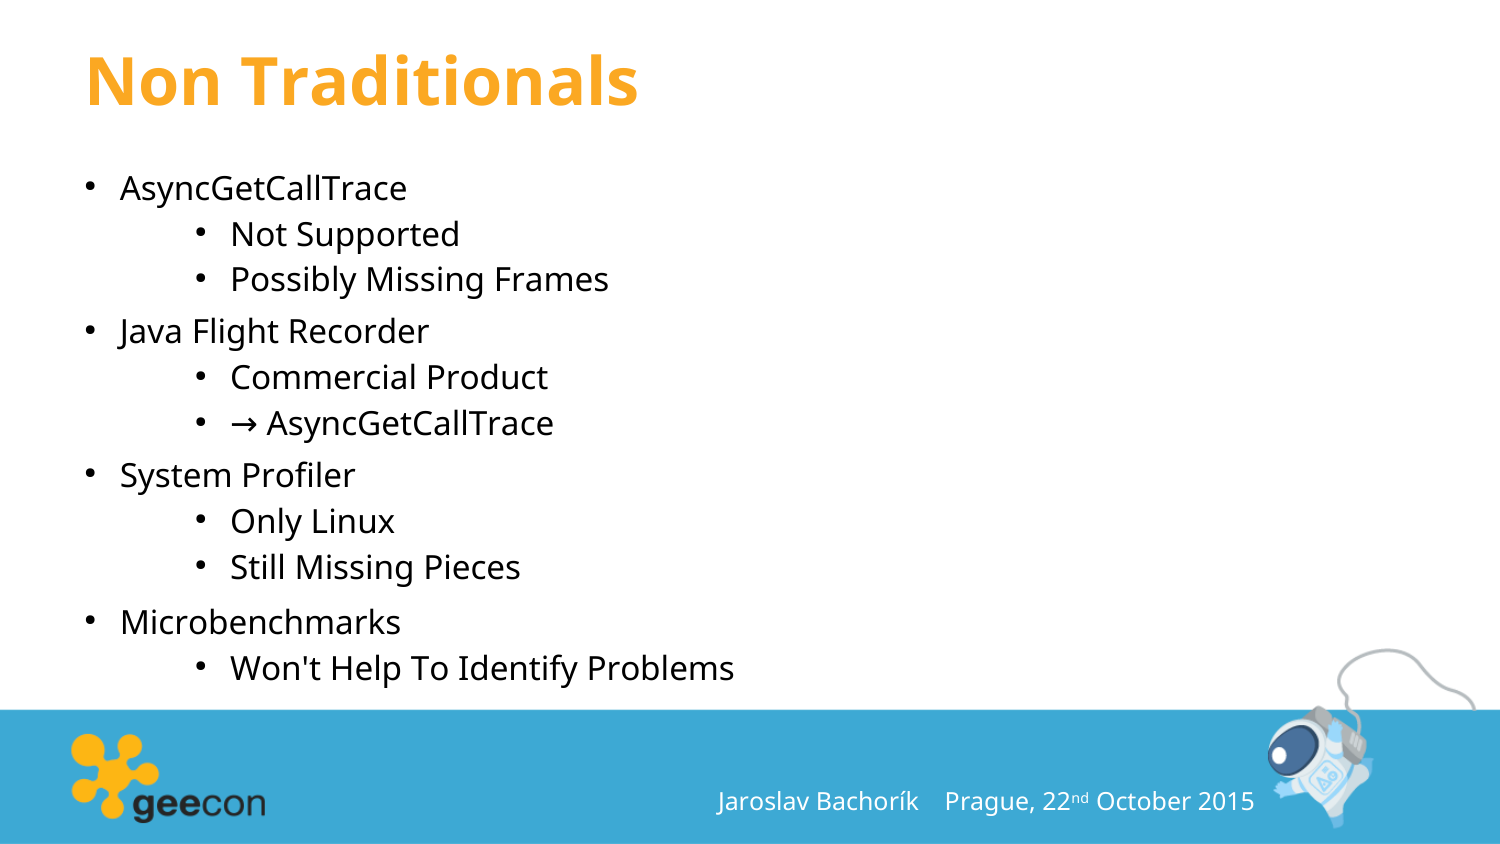

# Non Traditionals
AsyncGetCallTrace
Not Supported
Possibly Missing Frames
Java Flight Recorder
Commercial Product
→ AsyncGetCallTrace
System Profiler
Only Linux
Still Missing Pieces
Microbenchmarks
Won't Help To Identify Problems
Jaroslav Bachorík Prague, 22nd October 2015